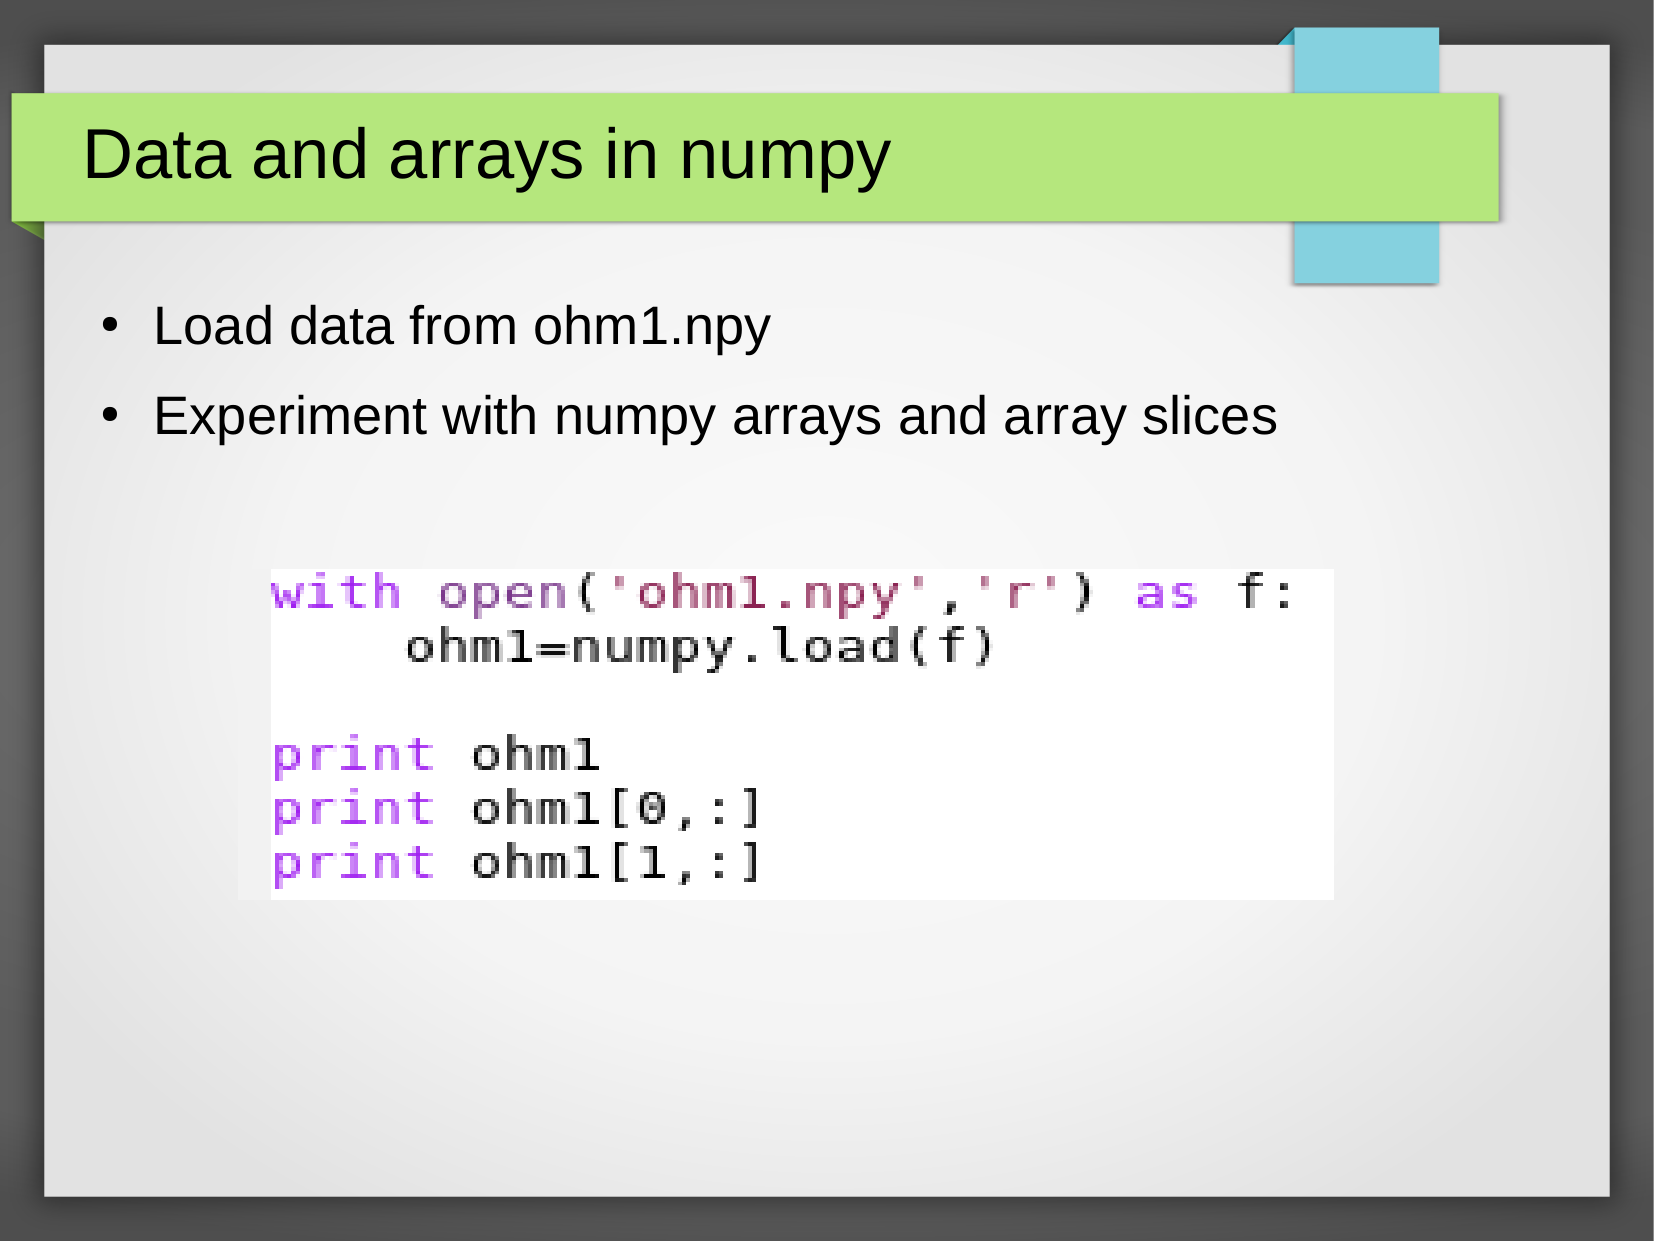

# Data and arrays in numpy
Load data from ohm1.npy
Experiment with numpy arrays and array slices